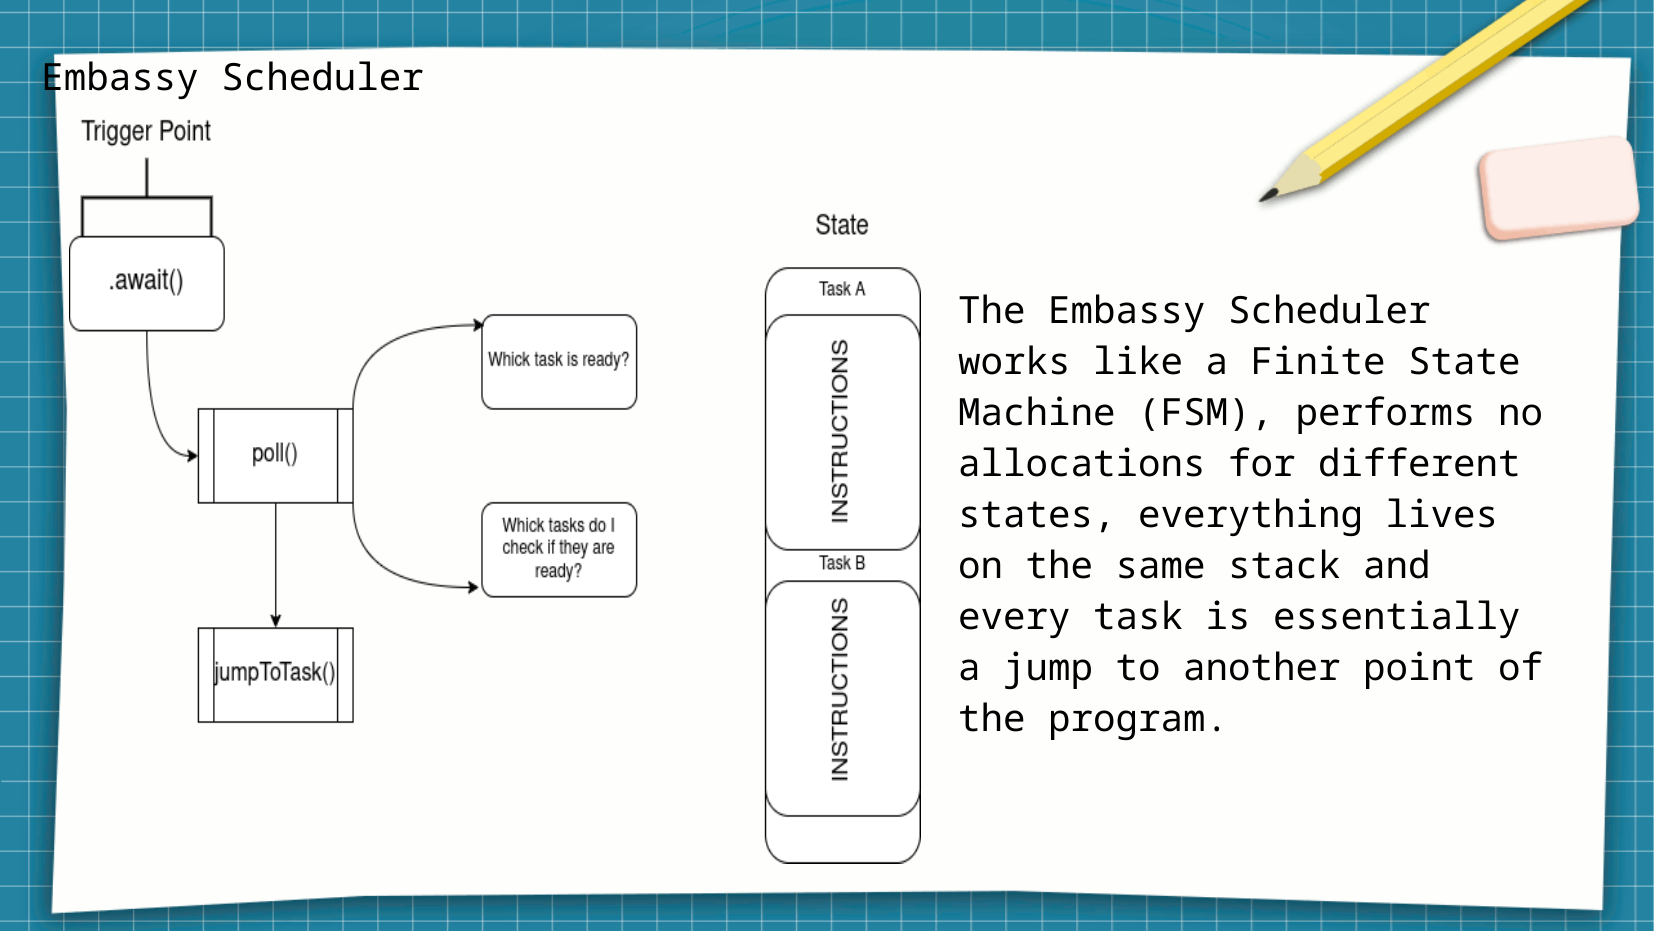

Embassy Scheduler
The Embassy Scheduler works like a Finite State Machine (FSM), performs no allocations for different states, everything lives on the same stack and every task is essentially a jump to another point of the program.